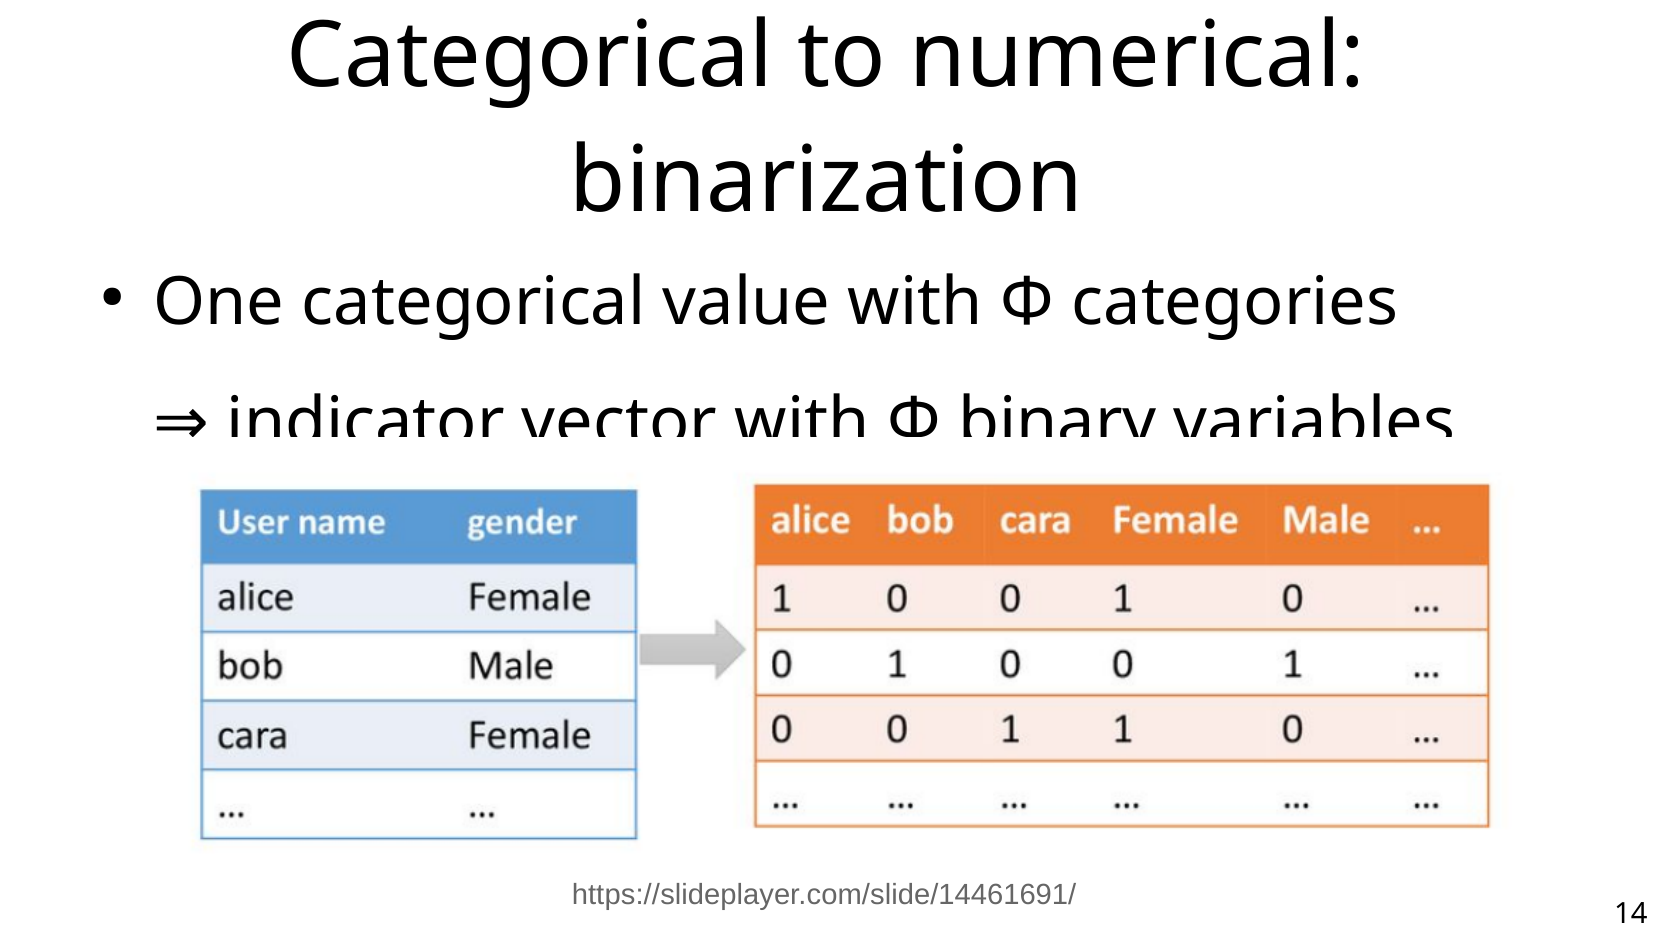

# Categorical to numerical: binarization
One categorical value with Φ categories
⇒ indicator vector with Φ binary variables
https://slideplayer.com/slide/14461691/
14